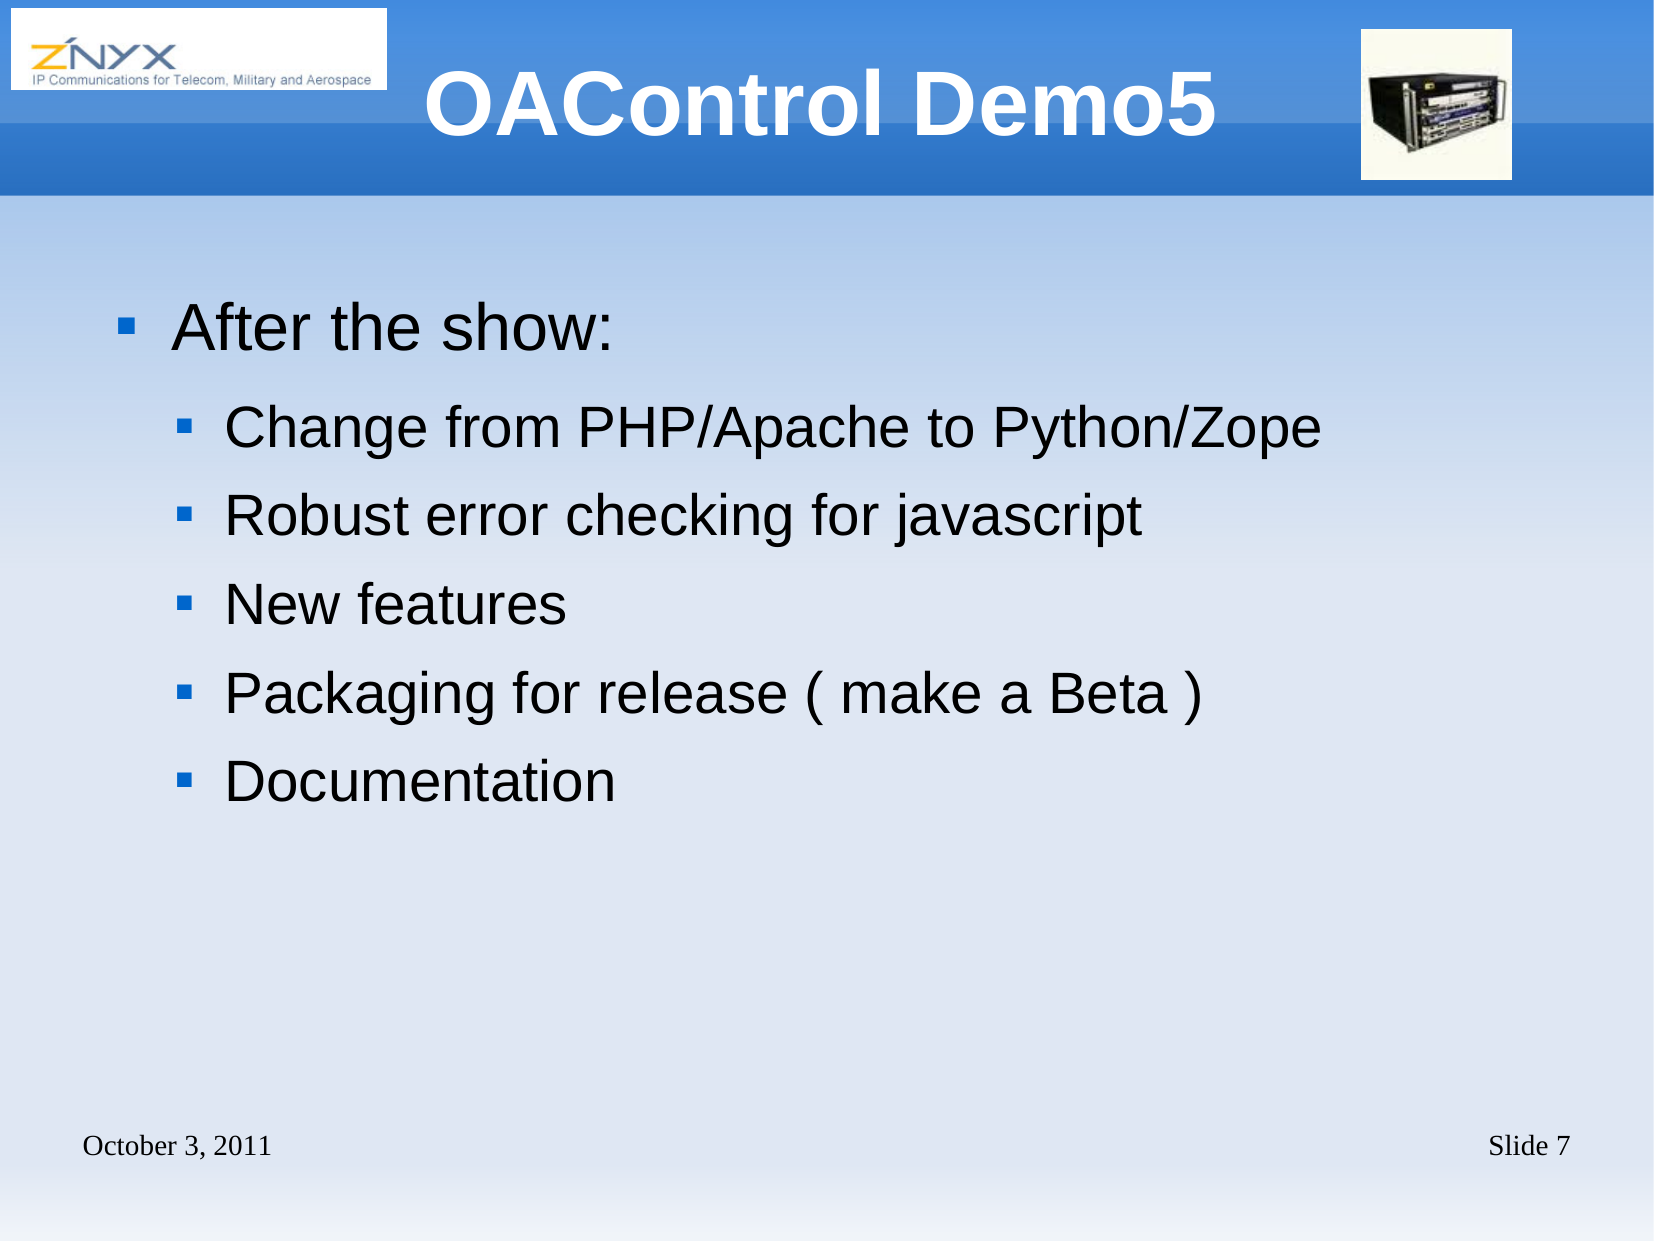

# OAControl Demo5
After the show:
Change from PHP/Apache to Python/Zope
Robust error checking for javascript
New features
Packaging for release ( make a Beta )
Documentation
October 3, 2011
7